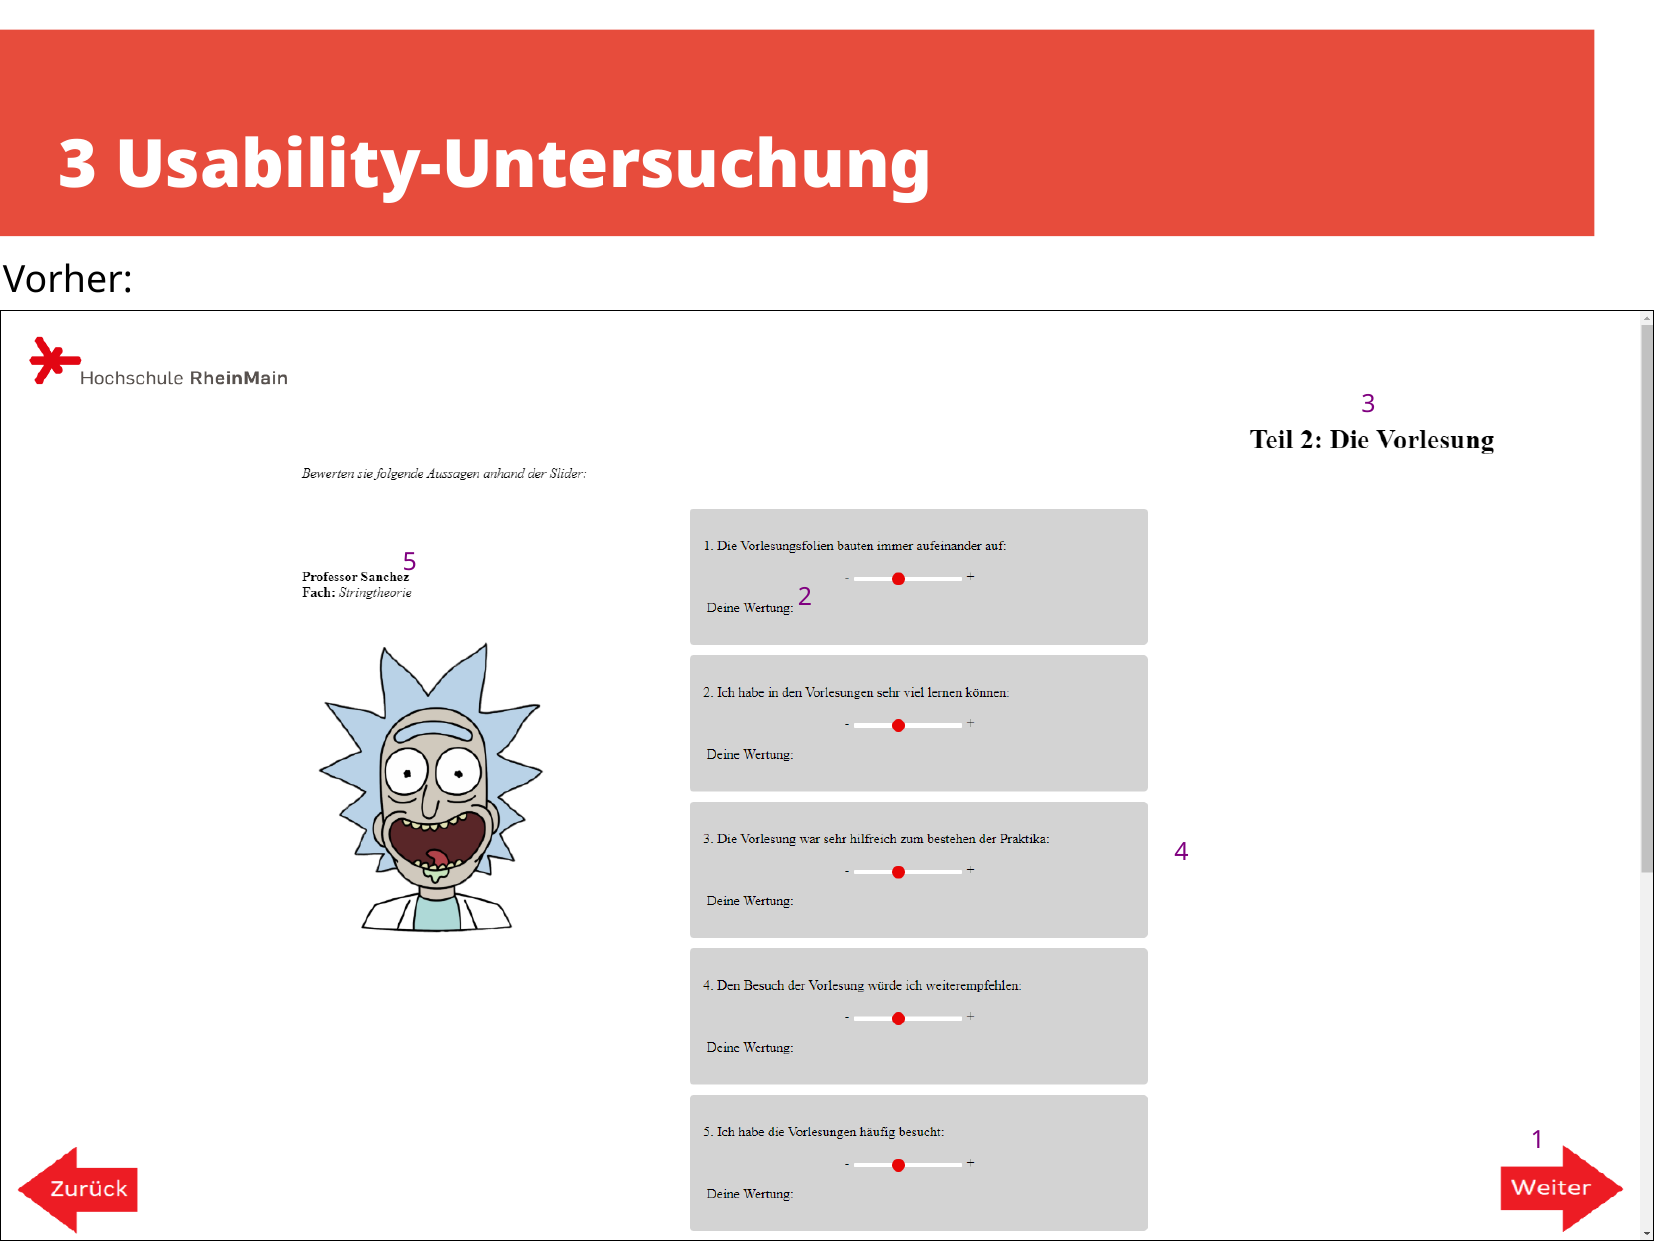

# 3 Usability-Untersuchung
Vorher:
3
5
2
4
1
15